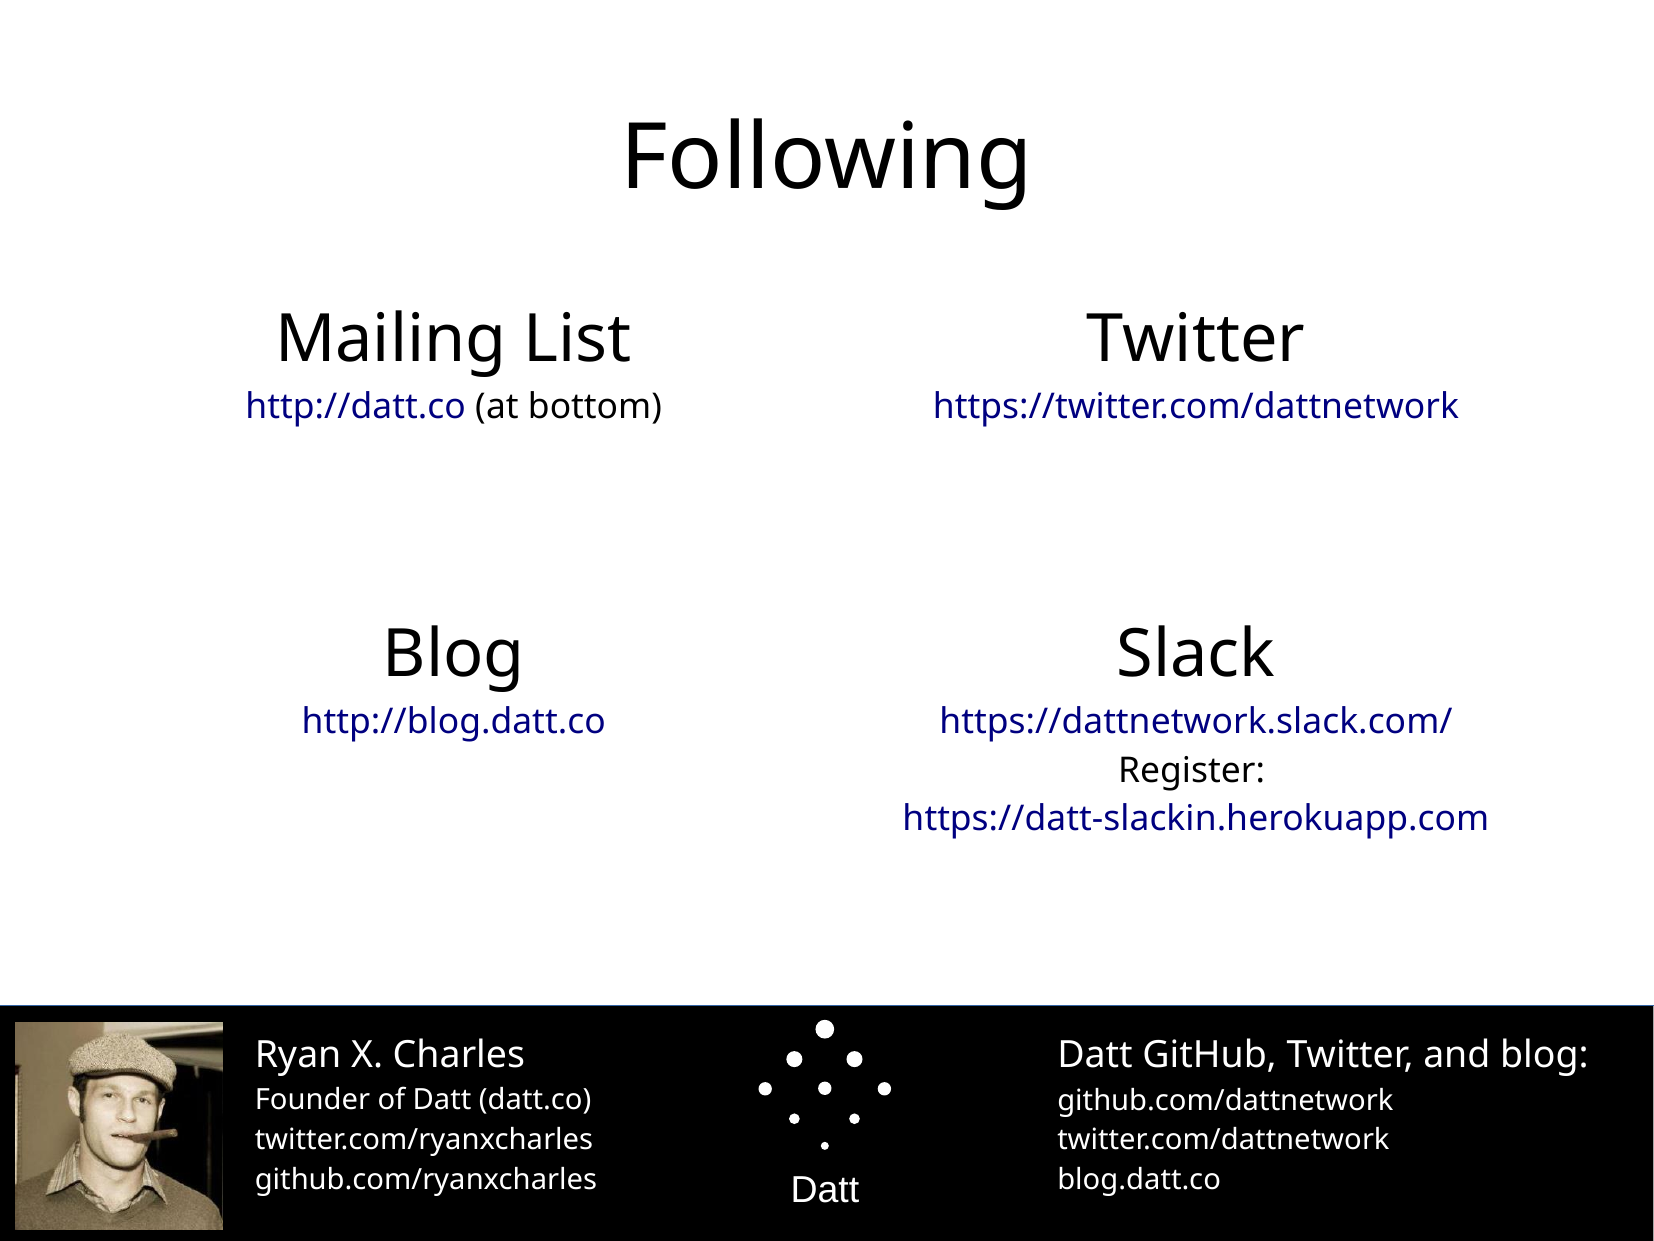

Following
# Mailing List
http://datt.co (at bottom)
Twitter
https://twitter.com/dattnetwork
Blog
http://blog.datt.co
Slack
https://dattnetwork.slack.com/
Register: https://datt-slackin.herokuapp.com
Ryan X. Charles
Founder of Datt (datt.co)
twitter.com/ryanxcharles
github.com/ryanxcharles
Datt GitHub, Twitter, and blog:
github.com/dattnetwork
twitter.com/dattnetwork
blog.datt.co
Datt